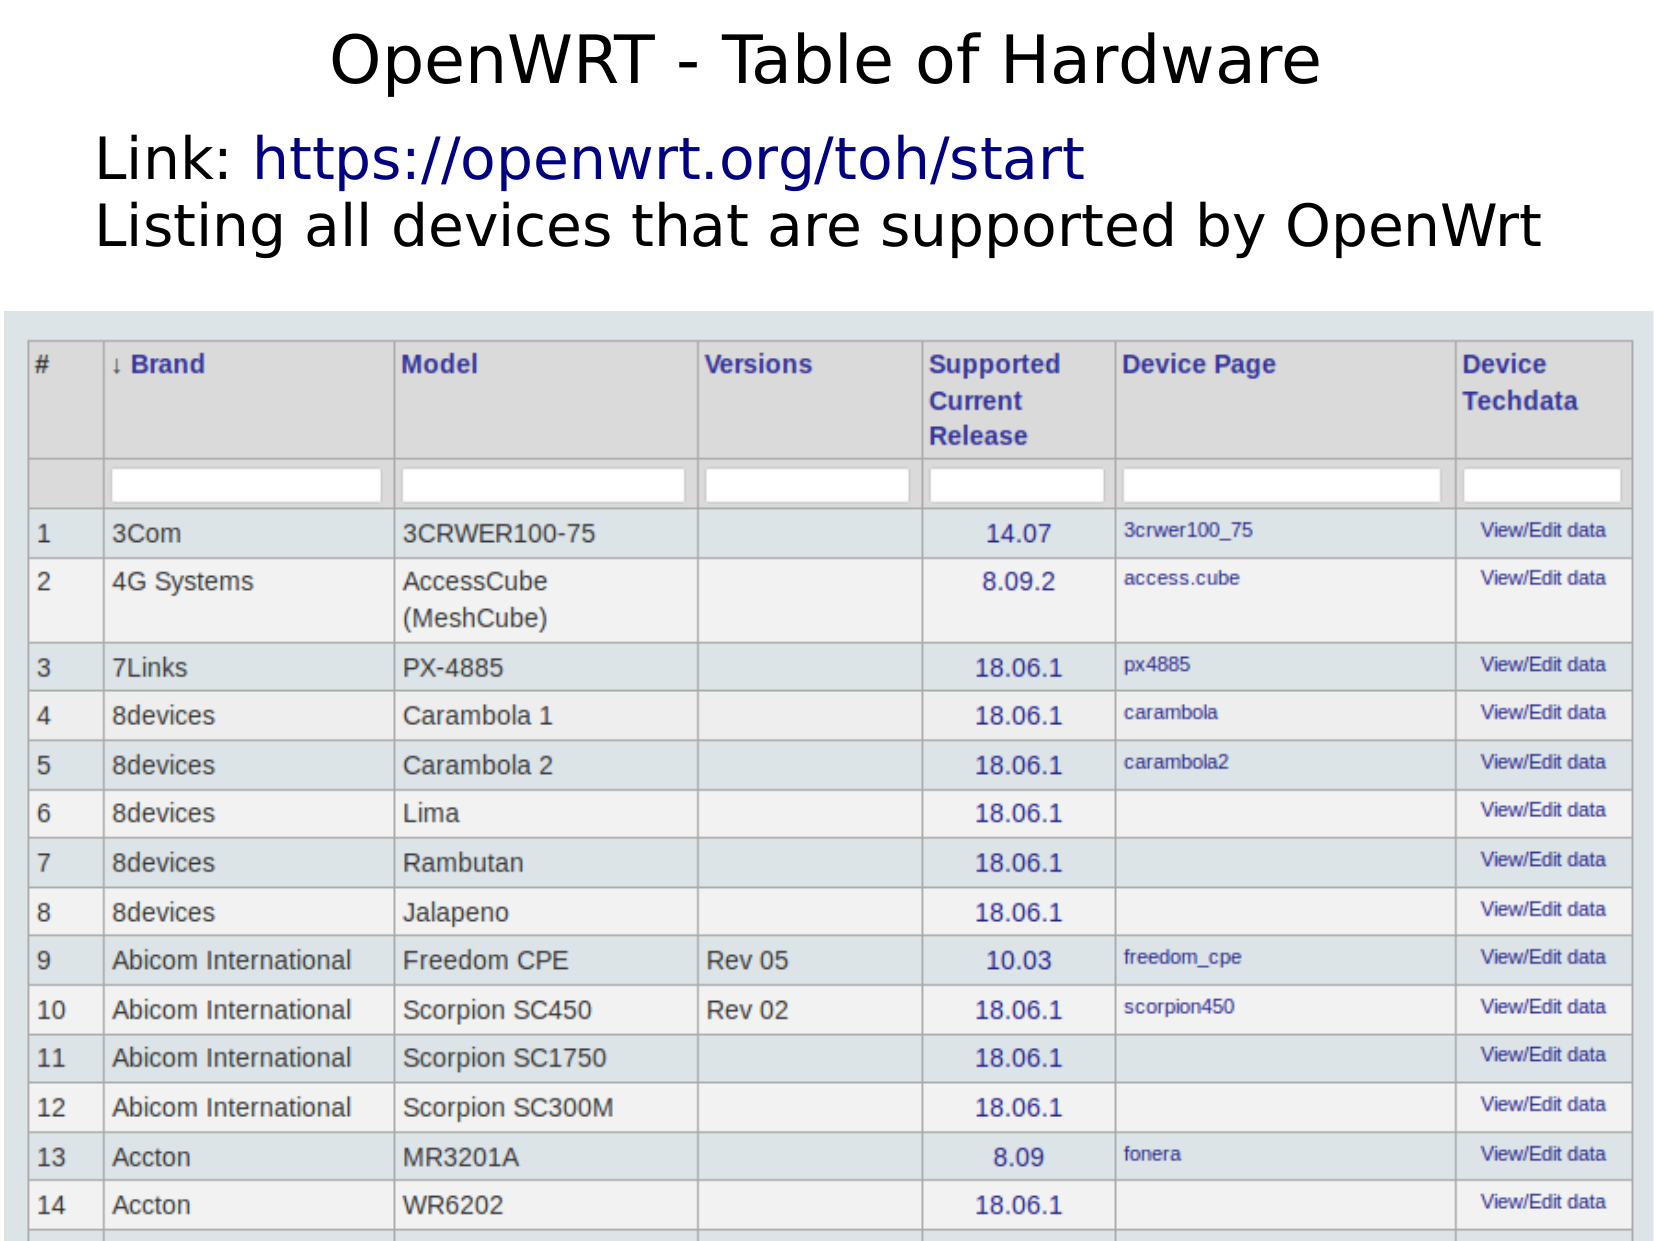

# OpenWRT - Table of Hardware
Link: https://openwrt.org/toh/start
Listing all devices that are supported by OpenWrt